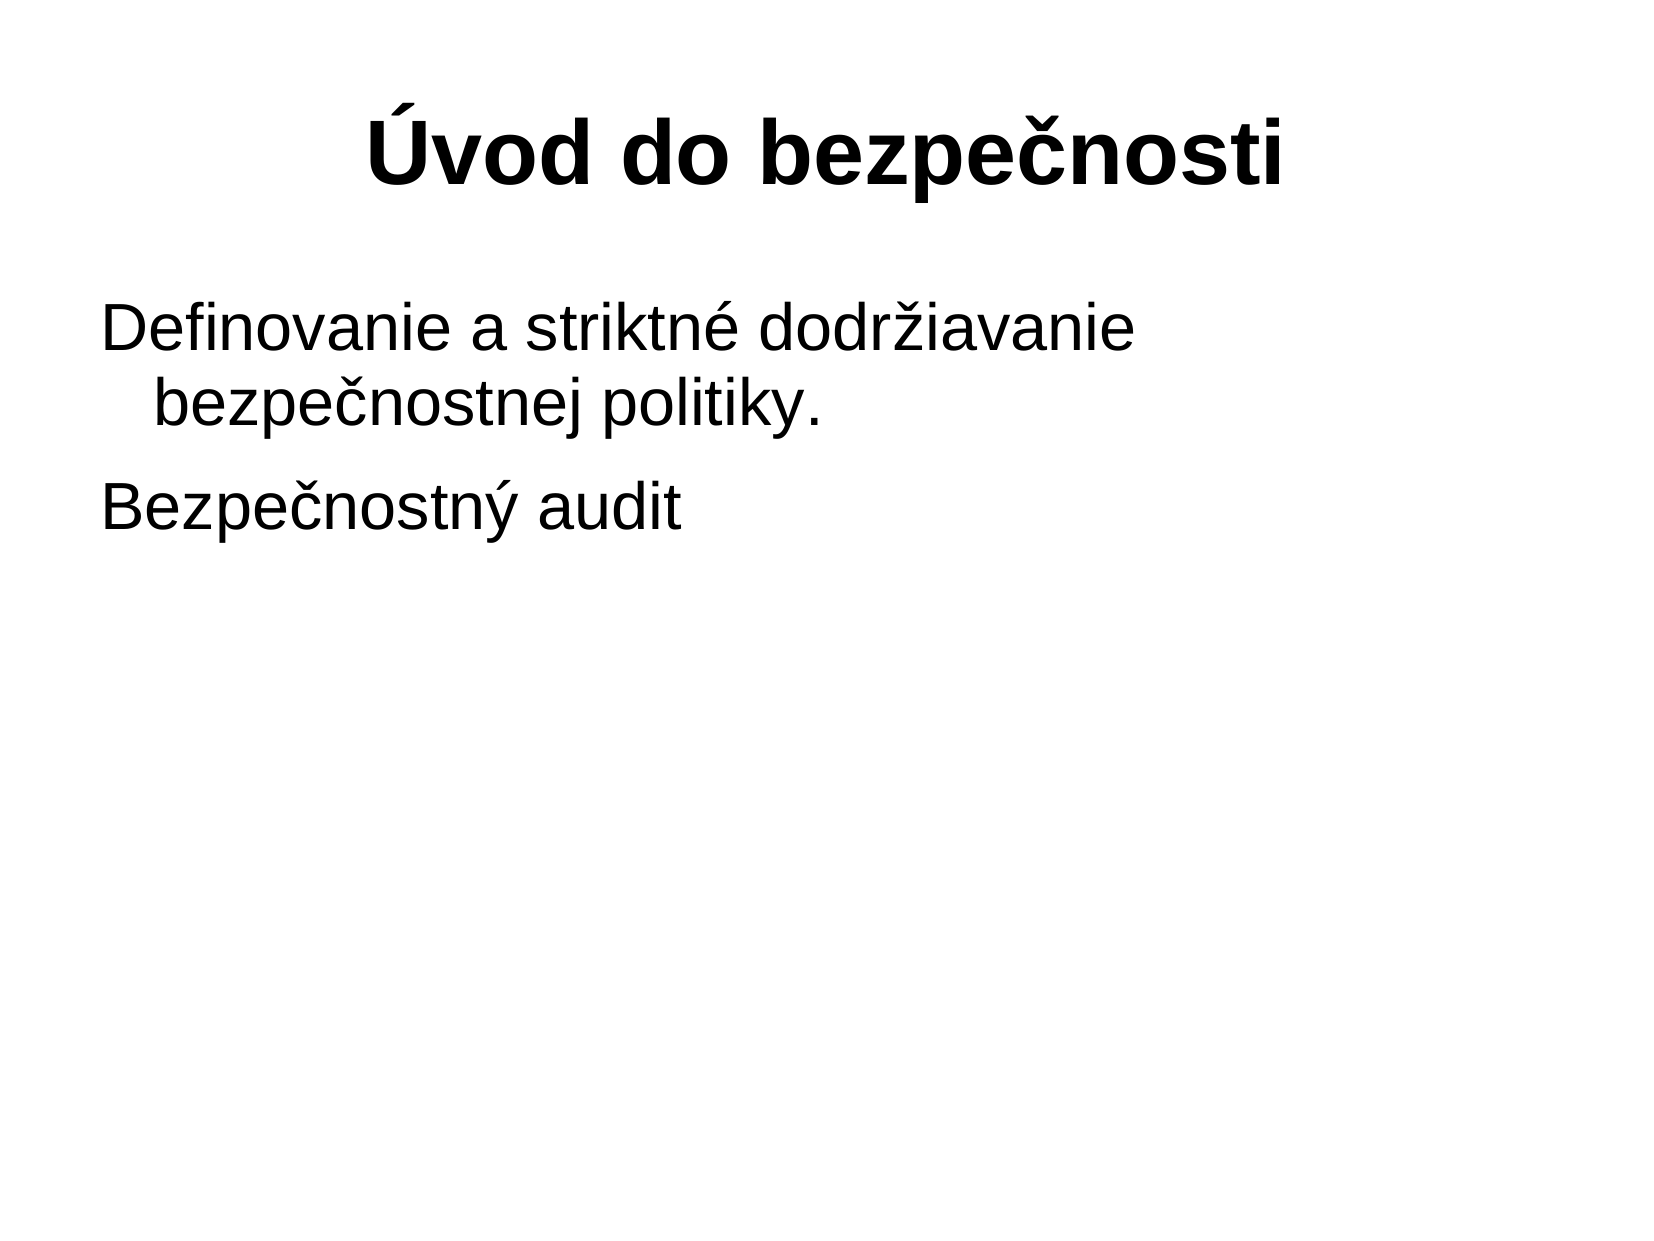

# Úvod do bezpečnosti
Definovanie a striktné dodržiavanie bezpečnostnej politiky.
Bezpečnostný audit